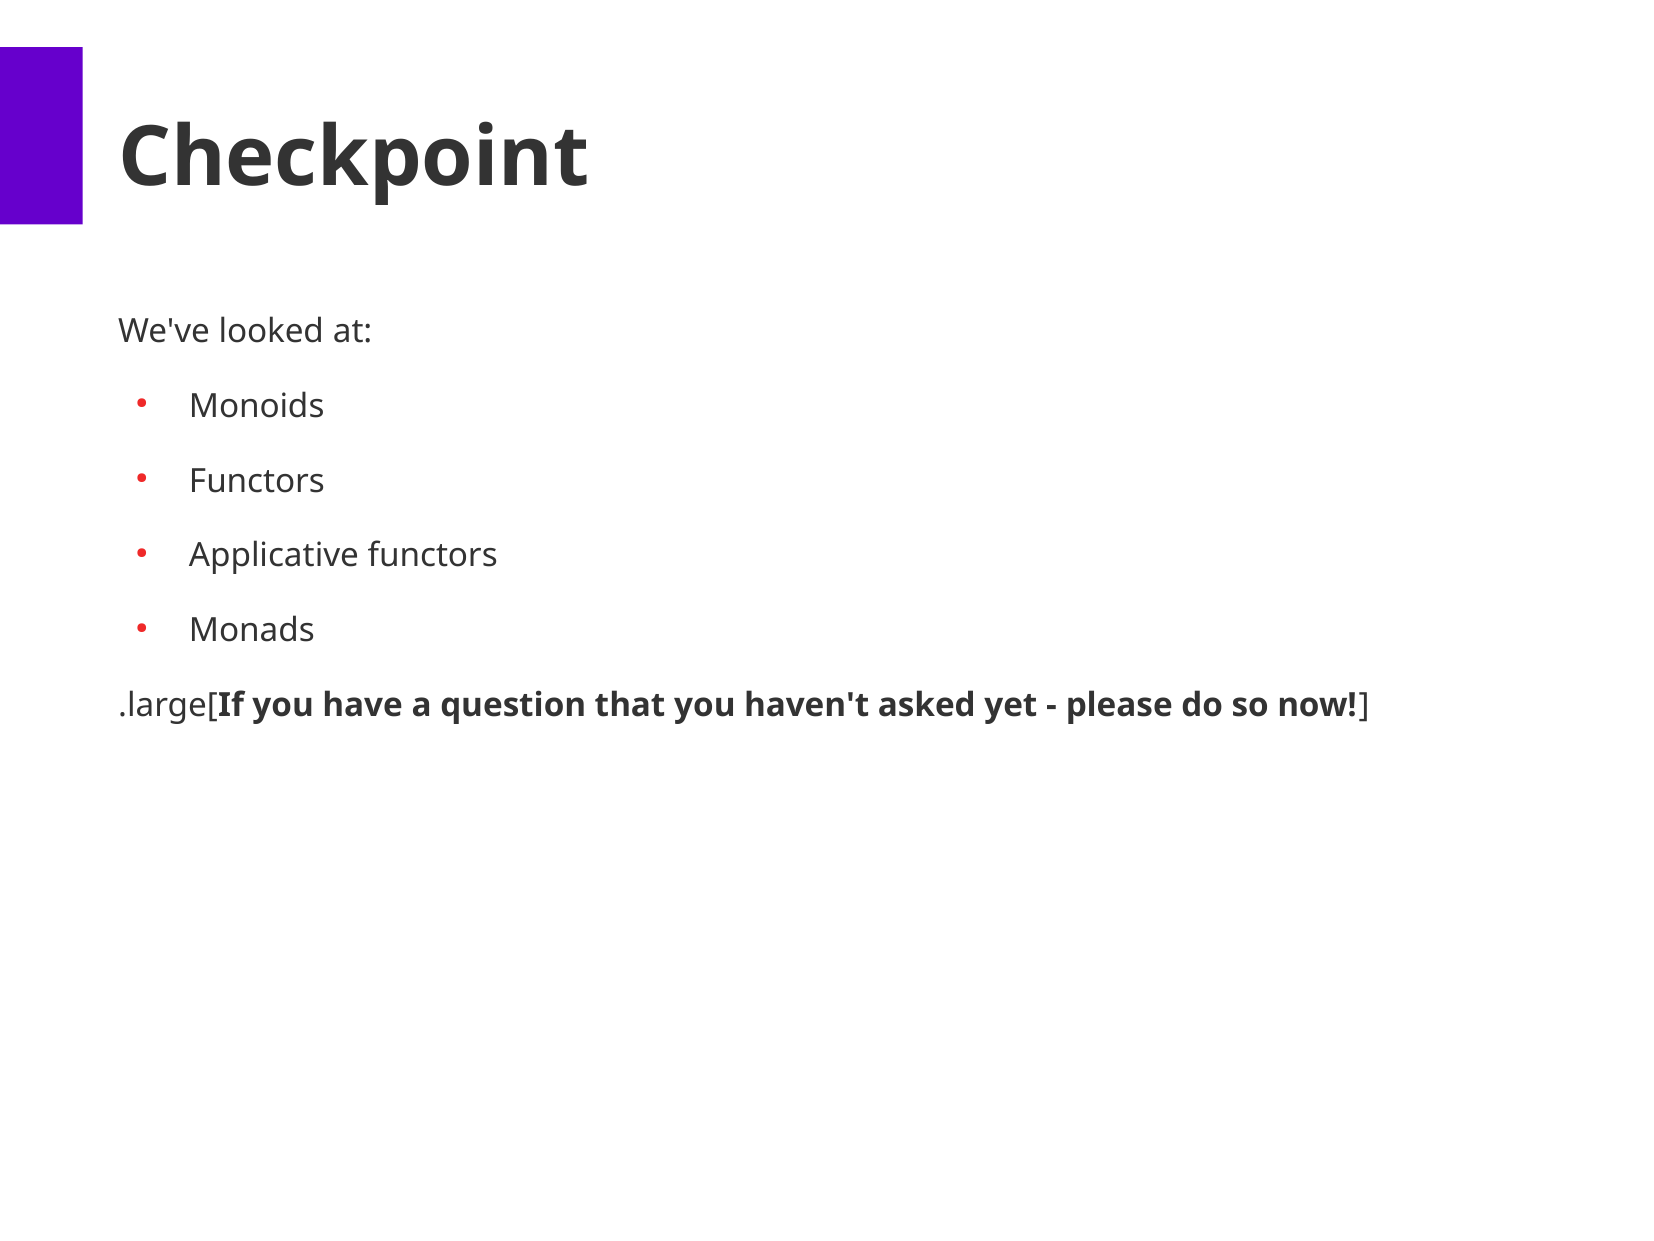

# Checkpoint
We've looked at:
Monoids
Functors
Applicative functors
Monads
.large[If you have a question that you haven't asked yet - please do so now!]